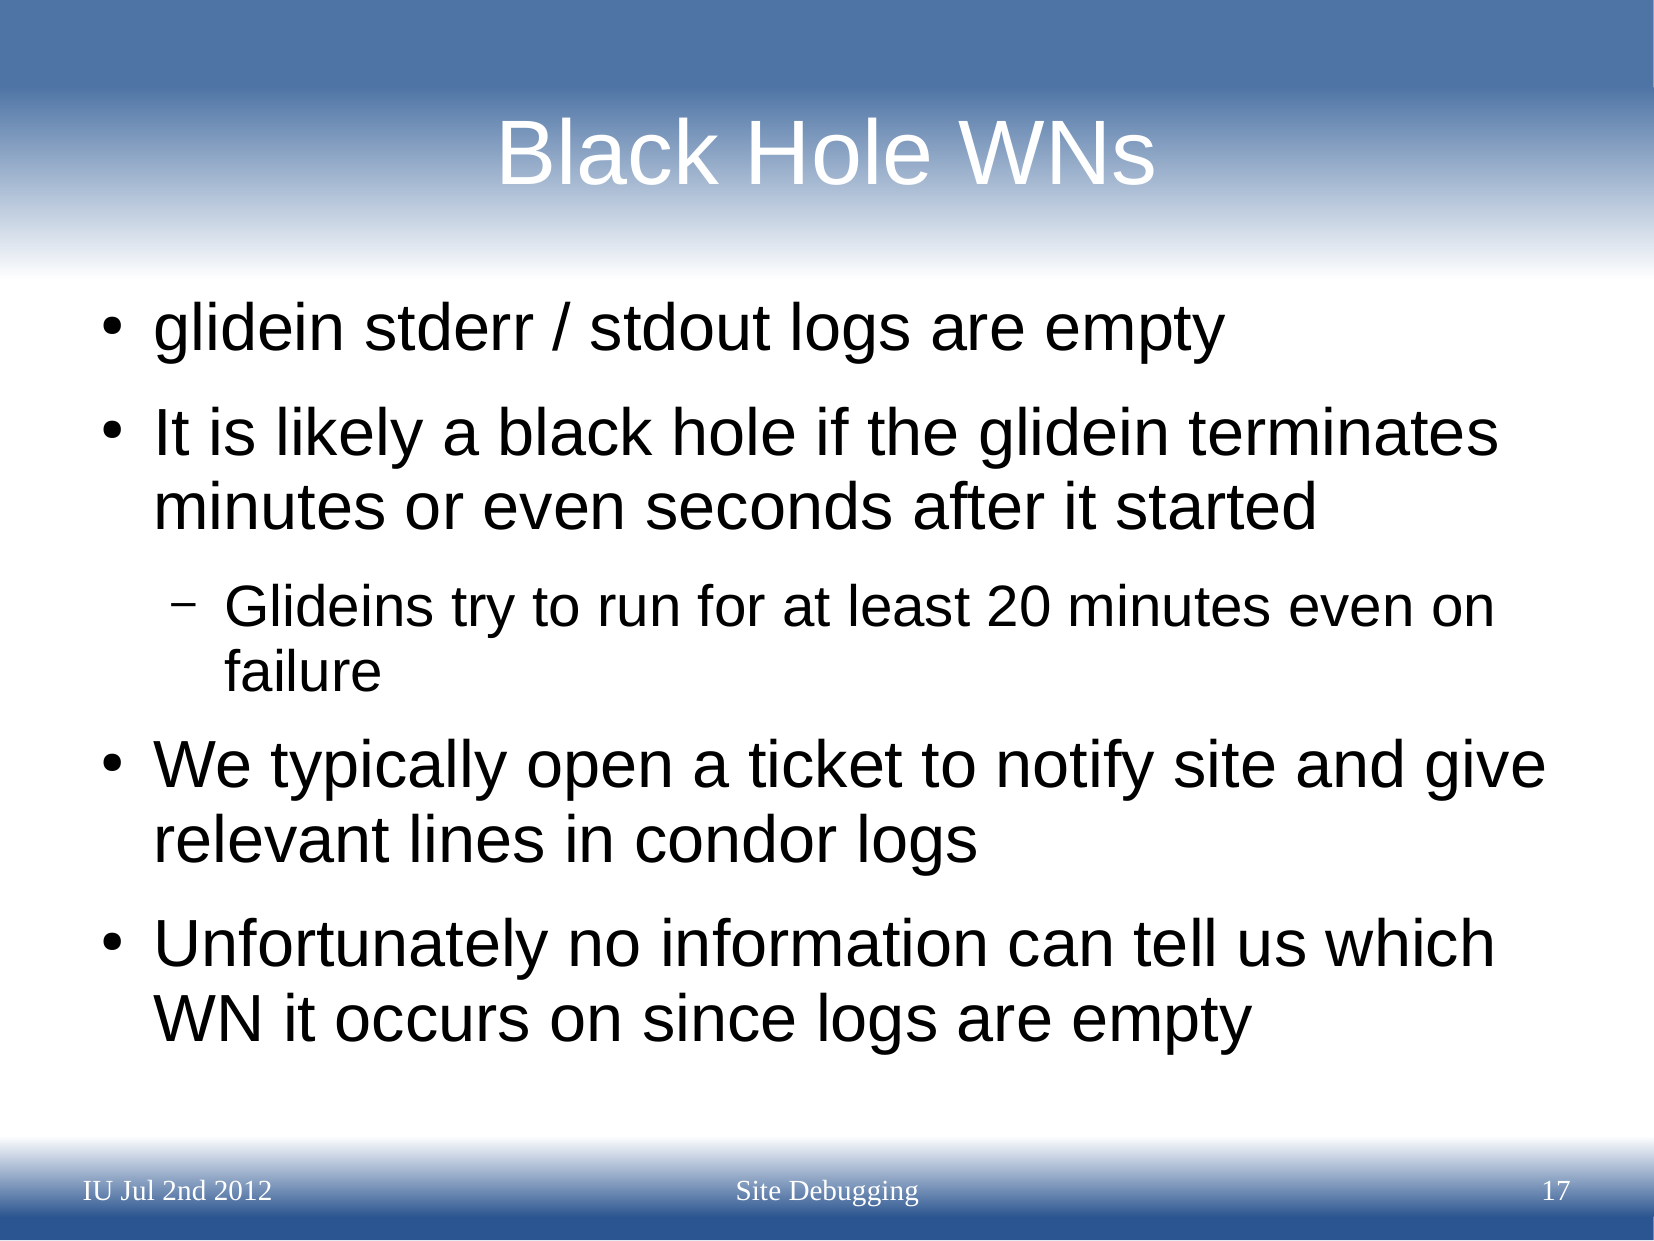

# Black Hole WNs
glidein stderr / stdout logs are empty
It is likely a black hole if the glidein terminates minutes or even seconds after it started
Glideins try to run for at least 20 minutes even on failure
We typically open a ticket to notify site and give relevant lines in condor logs
Unfortunately no information can tell us which WN it occurs on since logs are empty
IU Jul 2nd 2012
Site Debugging
17